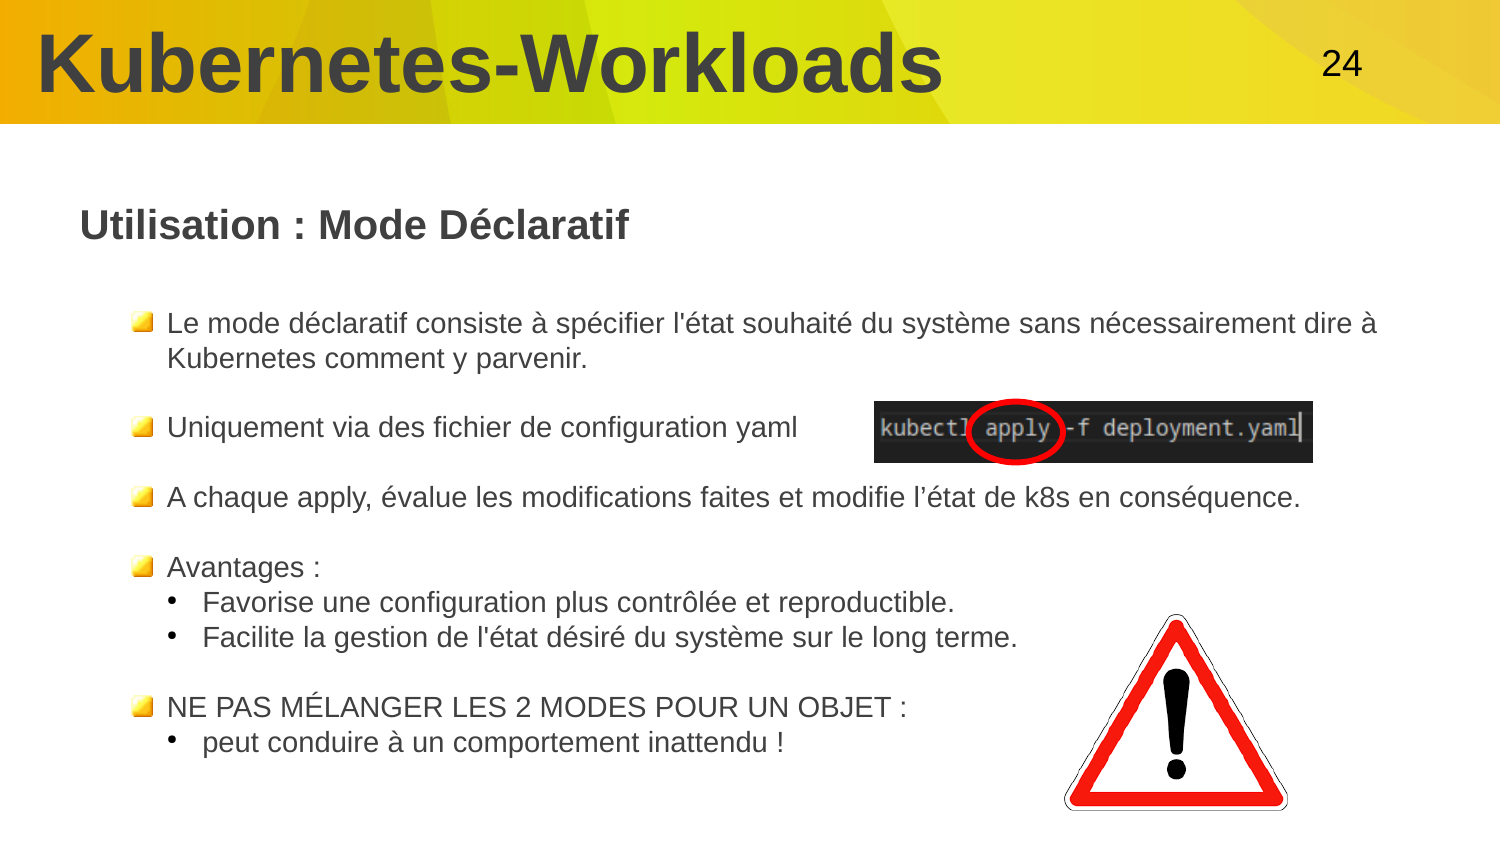

Kubernetes-Workloads
Utilisation : Mode Déclaratif
Le mode déclaratif consiste à spécifier l'état souhaité du système sans nécessairement dire à Kubernetes comment y parvenir.
Uniquement via des fichier de configuration yaml
A chaque apply, évalue les modifications faites et modifie l’état de k8s en conséquence.
Avantages :
Favorise une configuration plus contrôlée et reproductible.
Facilite la gestion de l'état désiré du système sur le long terme.
NE PAS MÉLANGER LES 2 MODES POUR UN OBJET :
peut conduire à un comportement inattendu !